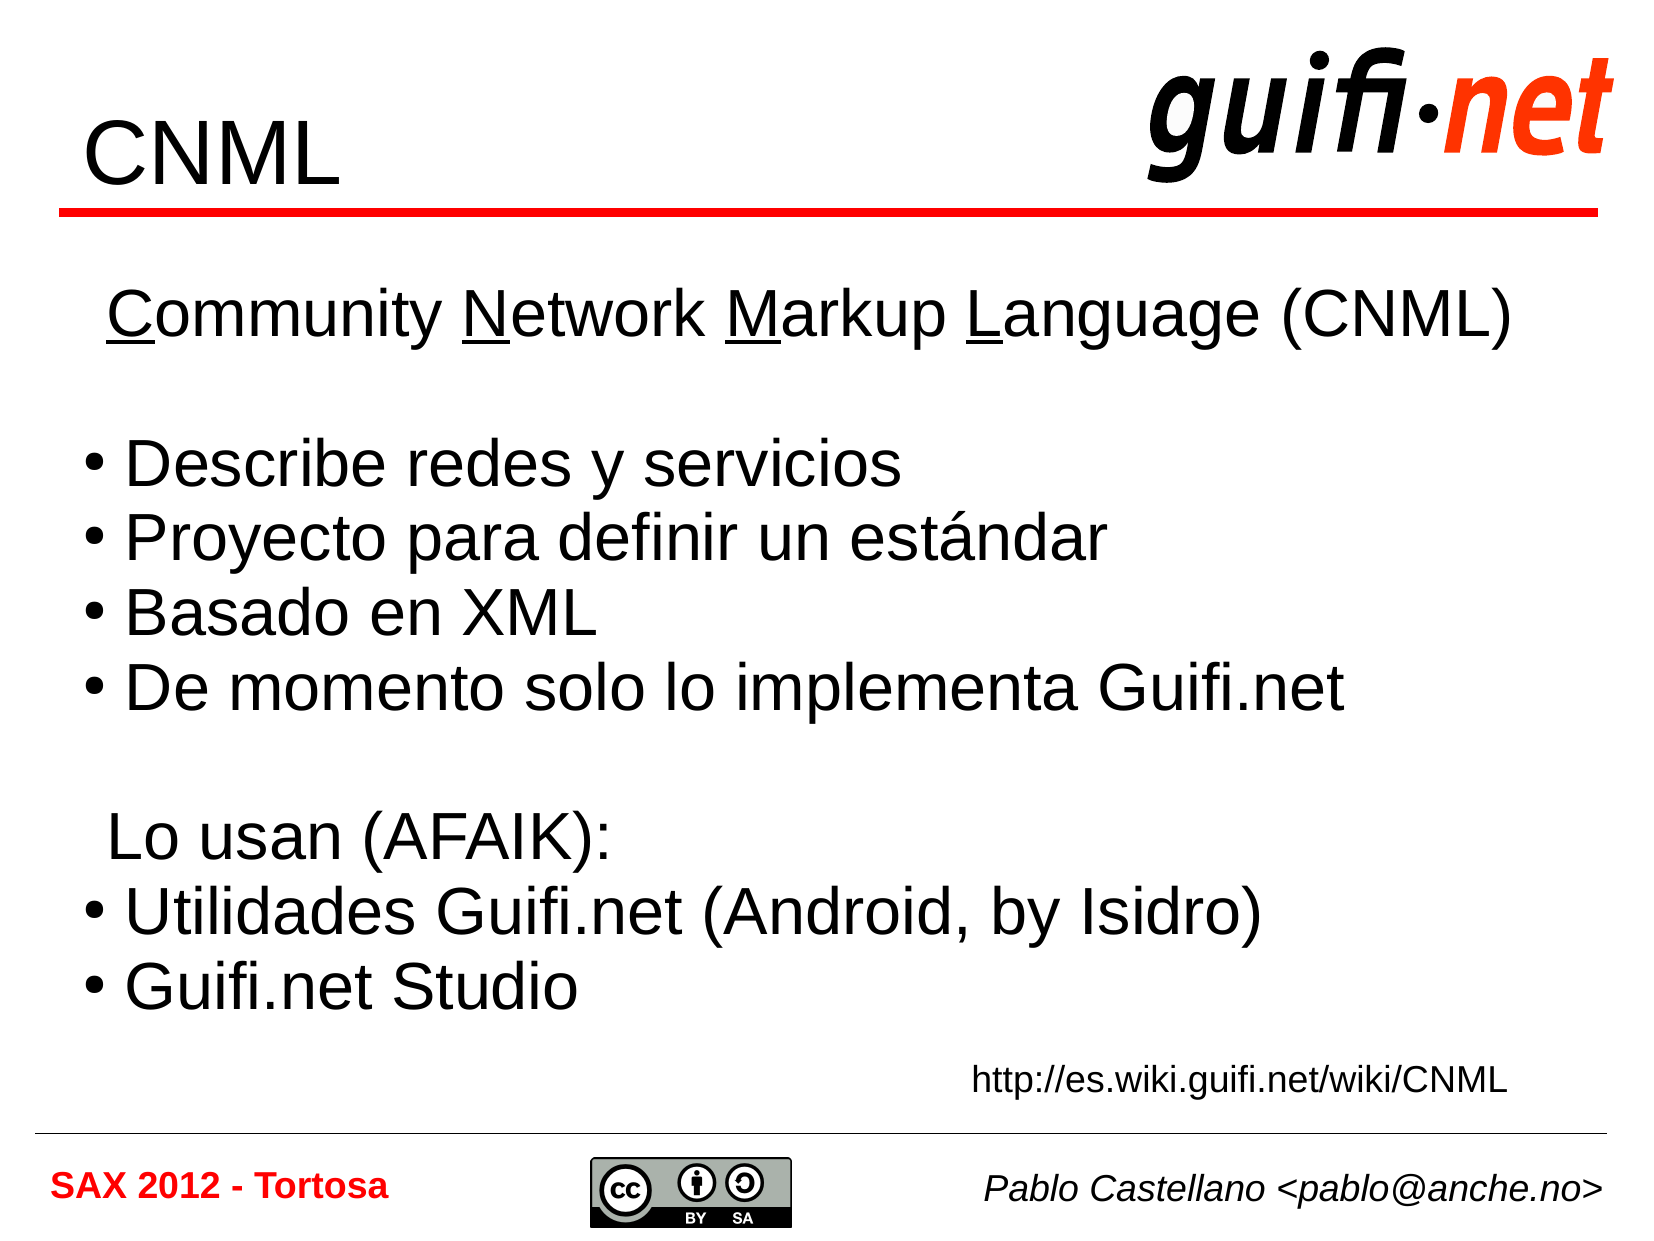

# CNML
Community Network Markup Language (CNML)
 Describe redes y servicios
 Proyecto para definir un estándar
 Basado en XML
 De momento solo lo implementa Guifi.net
Lo usan (AFAIK):
 Utilidades Guifi.net (Android, by Isidro)
 Guifi.net Studio
http://es.wiki.guifi.net/wiki/CNML
SAX 2012 - Tortosa
Pablo Castellano <pablo@anche.no>